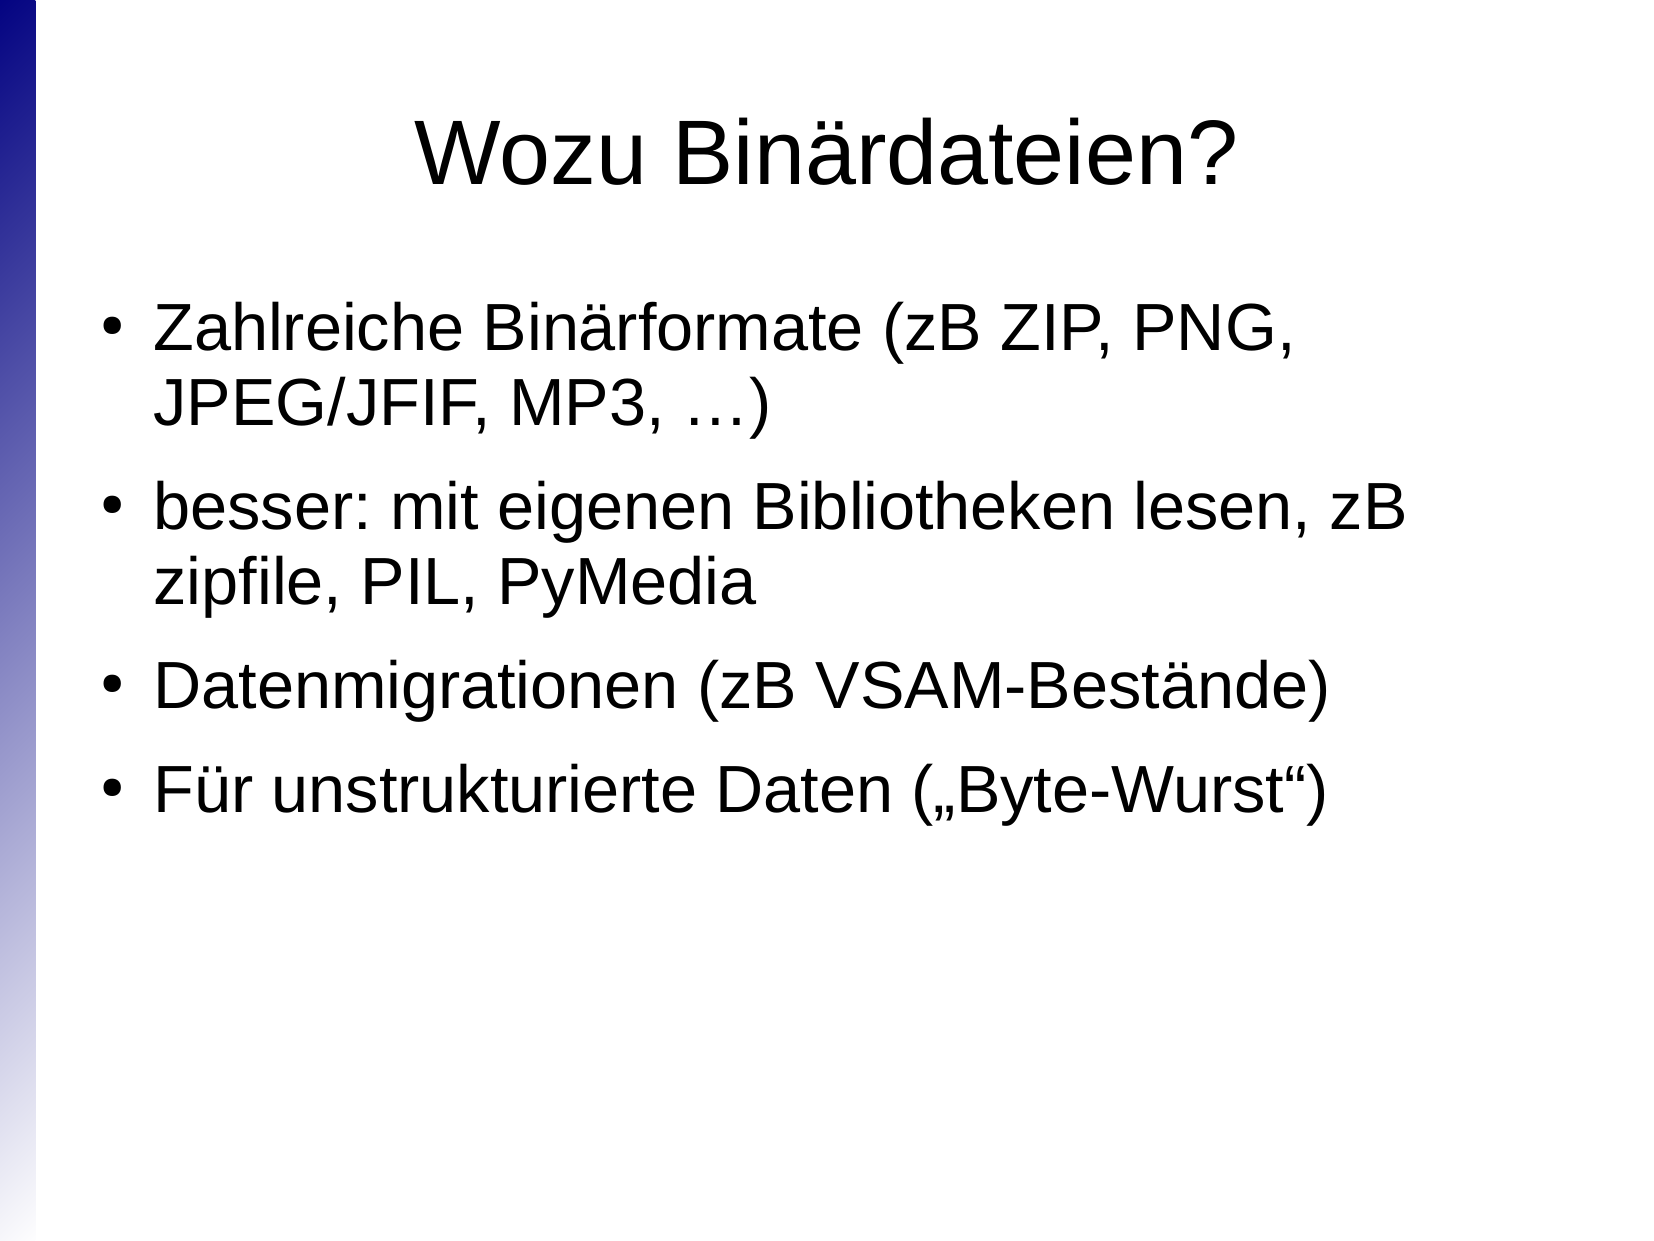

# Wozu Binärdateien?
Zahlreiche Binärformate (zB ZIP, PNG, JPEG/JFIF, MP3, …)
besser: mit eigenen Bibliotheken lesen, zB zipfile, PIL, PyMedia
Datenmigrationen (zB VSAM-Bestände)
Für unstrukturierte Daten („Byte-Wurst“)